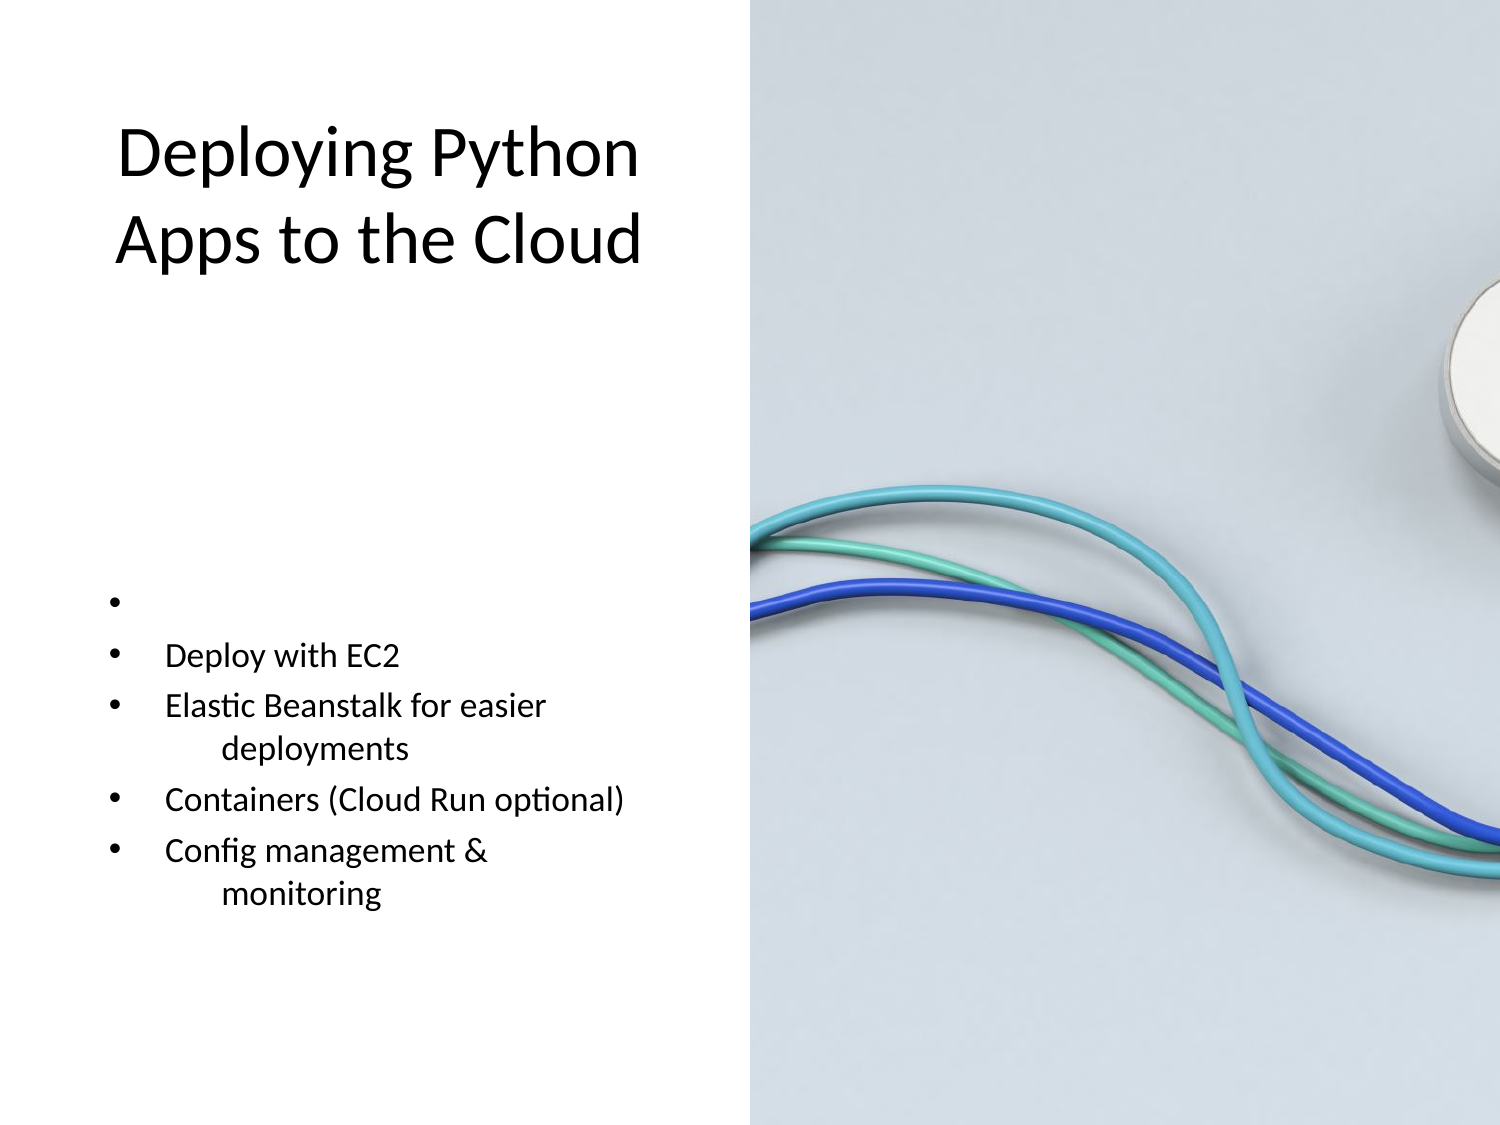

# Deploying Python Apps to the Cloud
Deploy with EC2
Elastic Beanstalk for easier deployments
Containers (Cloud Run optional)
Config management & monitoring